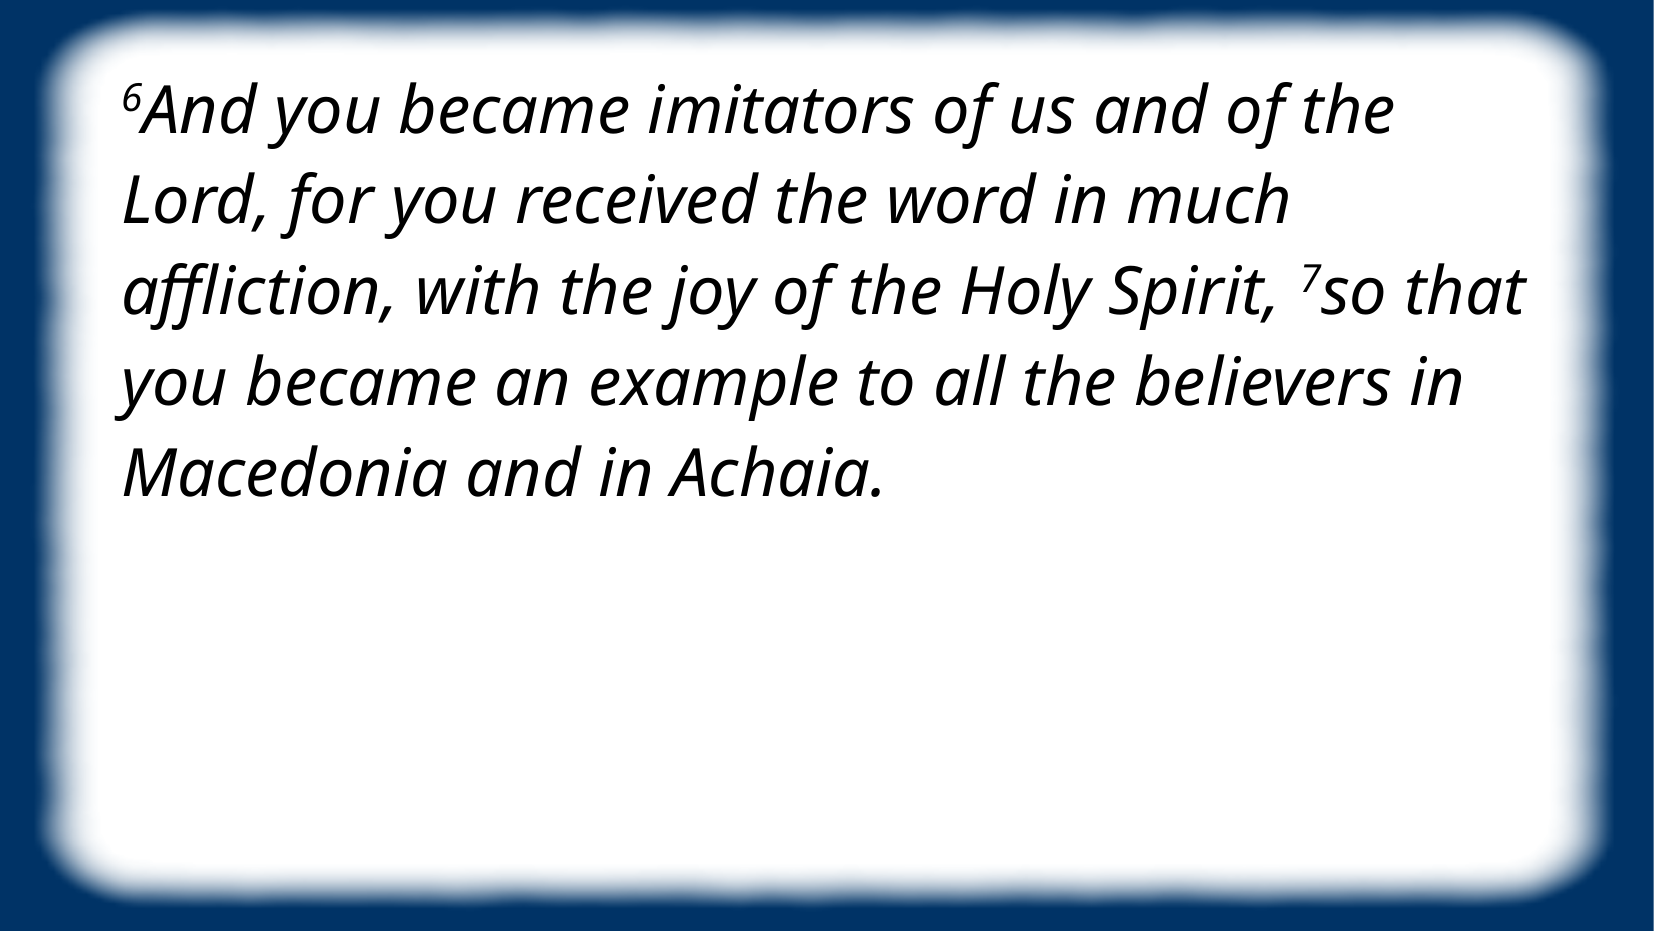

6And you became imitators of us and of the Lord, for you received the word in much affliction, with the joy of the Holy Spirit, 7so that you became an example to all the believers in Macedonia and in Achaia.